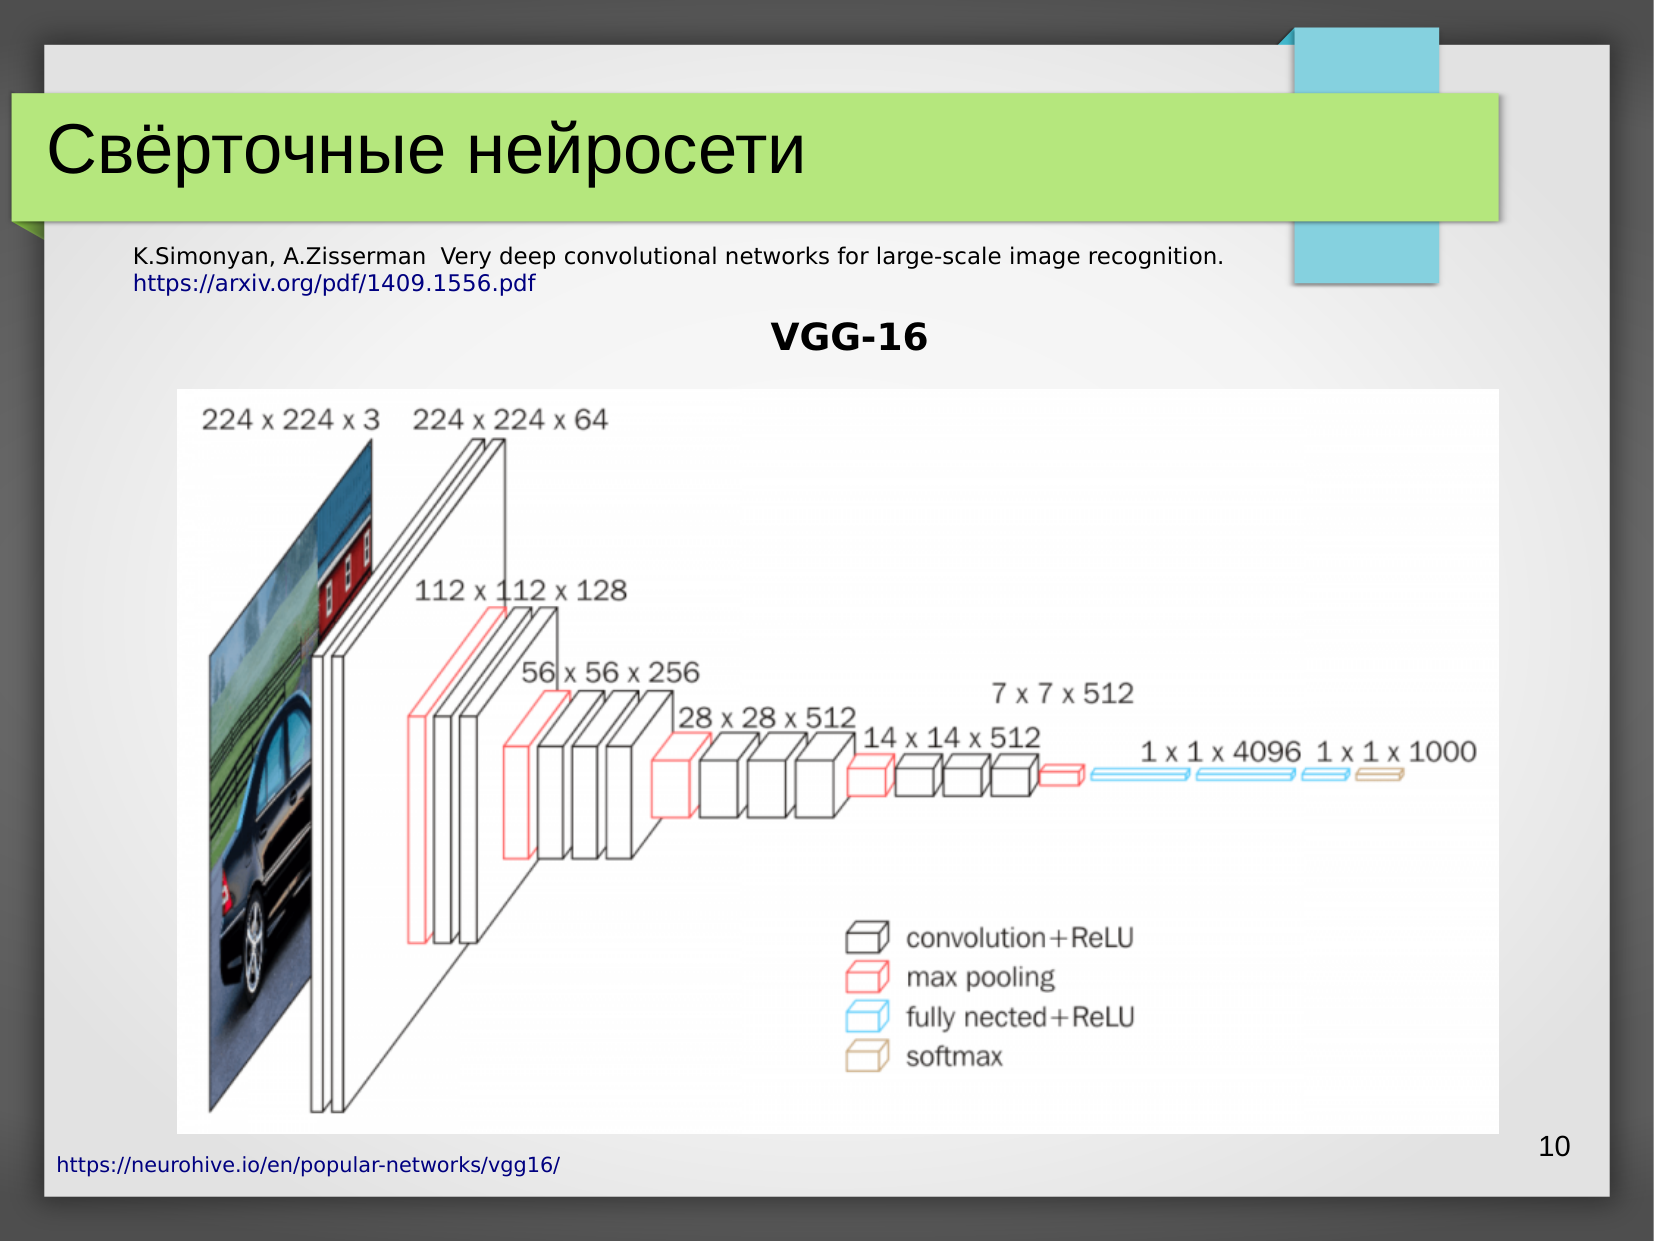

# Свёрточные нейросети
K.Simonyan, A.Zisserman Very deep convolutional networks for large-scale image recognition.
https://arxiv.org/pdf/1409.1556.pdf
VGG-16
10
https://neurohive.io/en/popular-networks/vgg16/